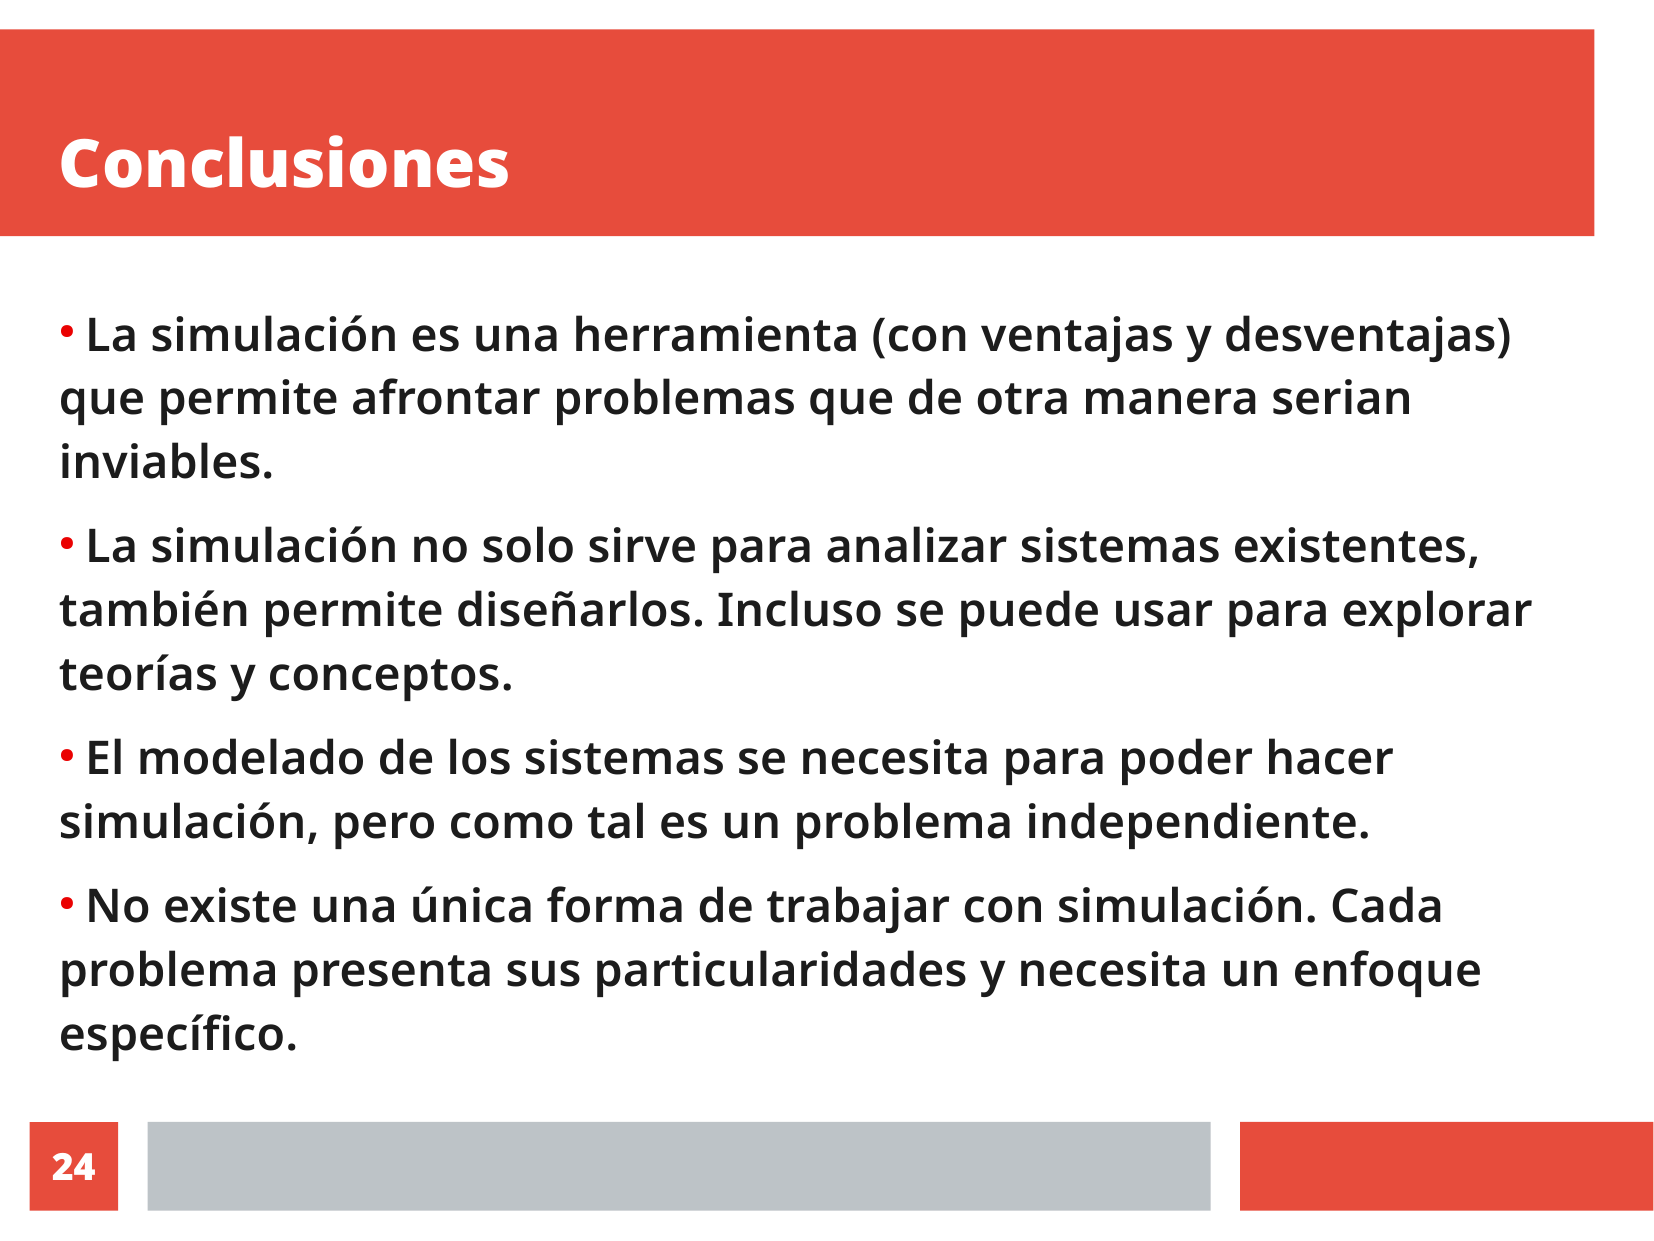

# Conclusiones
 La simulación es una herramienta (con ventajas y desventajas) que permite afrontar problemas que de otra manera serian inviables.
 La simulación no solo sirve para analizar sistemas existentes, también permite diseñarlos. Incluso se puede usar para explorar teorías y conceptos.
 El modelado de los sistemas se necesita para poder hacer simulación, pero como tal es un problema independiente.
 No existe una única forma de trabajar con simulación. Cada problema presenta sus particularidades y necesita un enfoque específico.
24